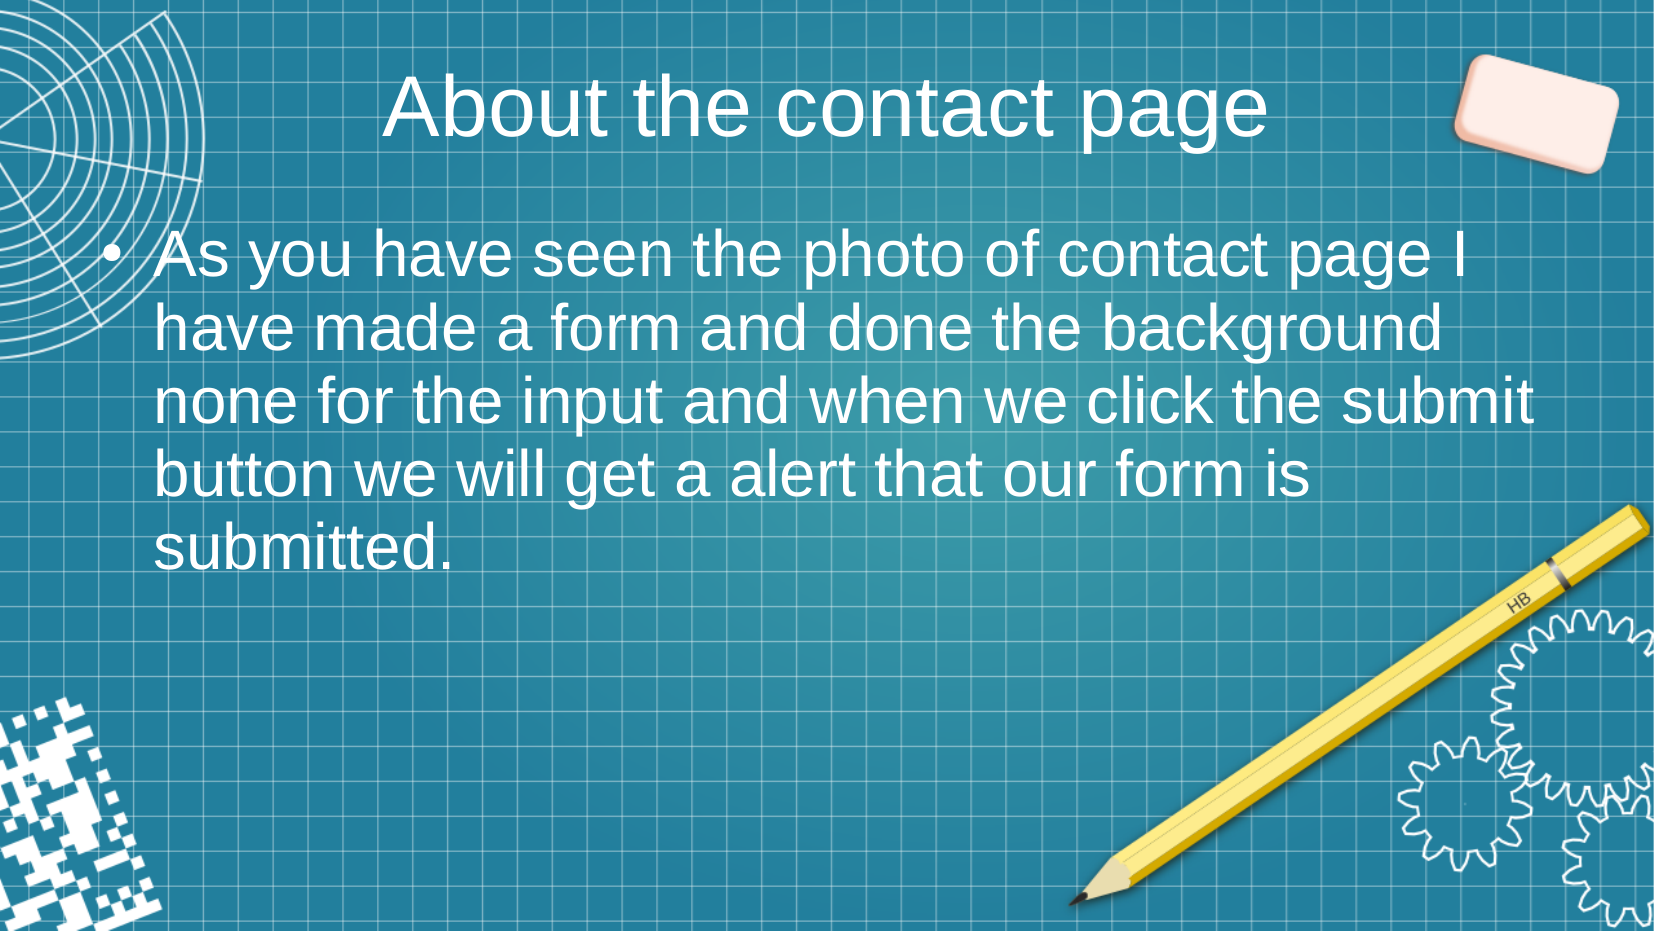

# About the contact page
As you have seen the photo of contact page I have made a form and done the background none for the input and when we click the submit button we will get a alert that our form is submitted.